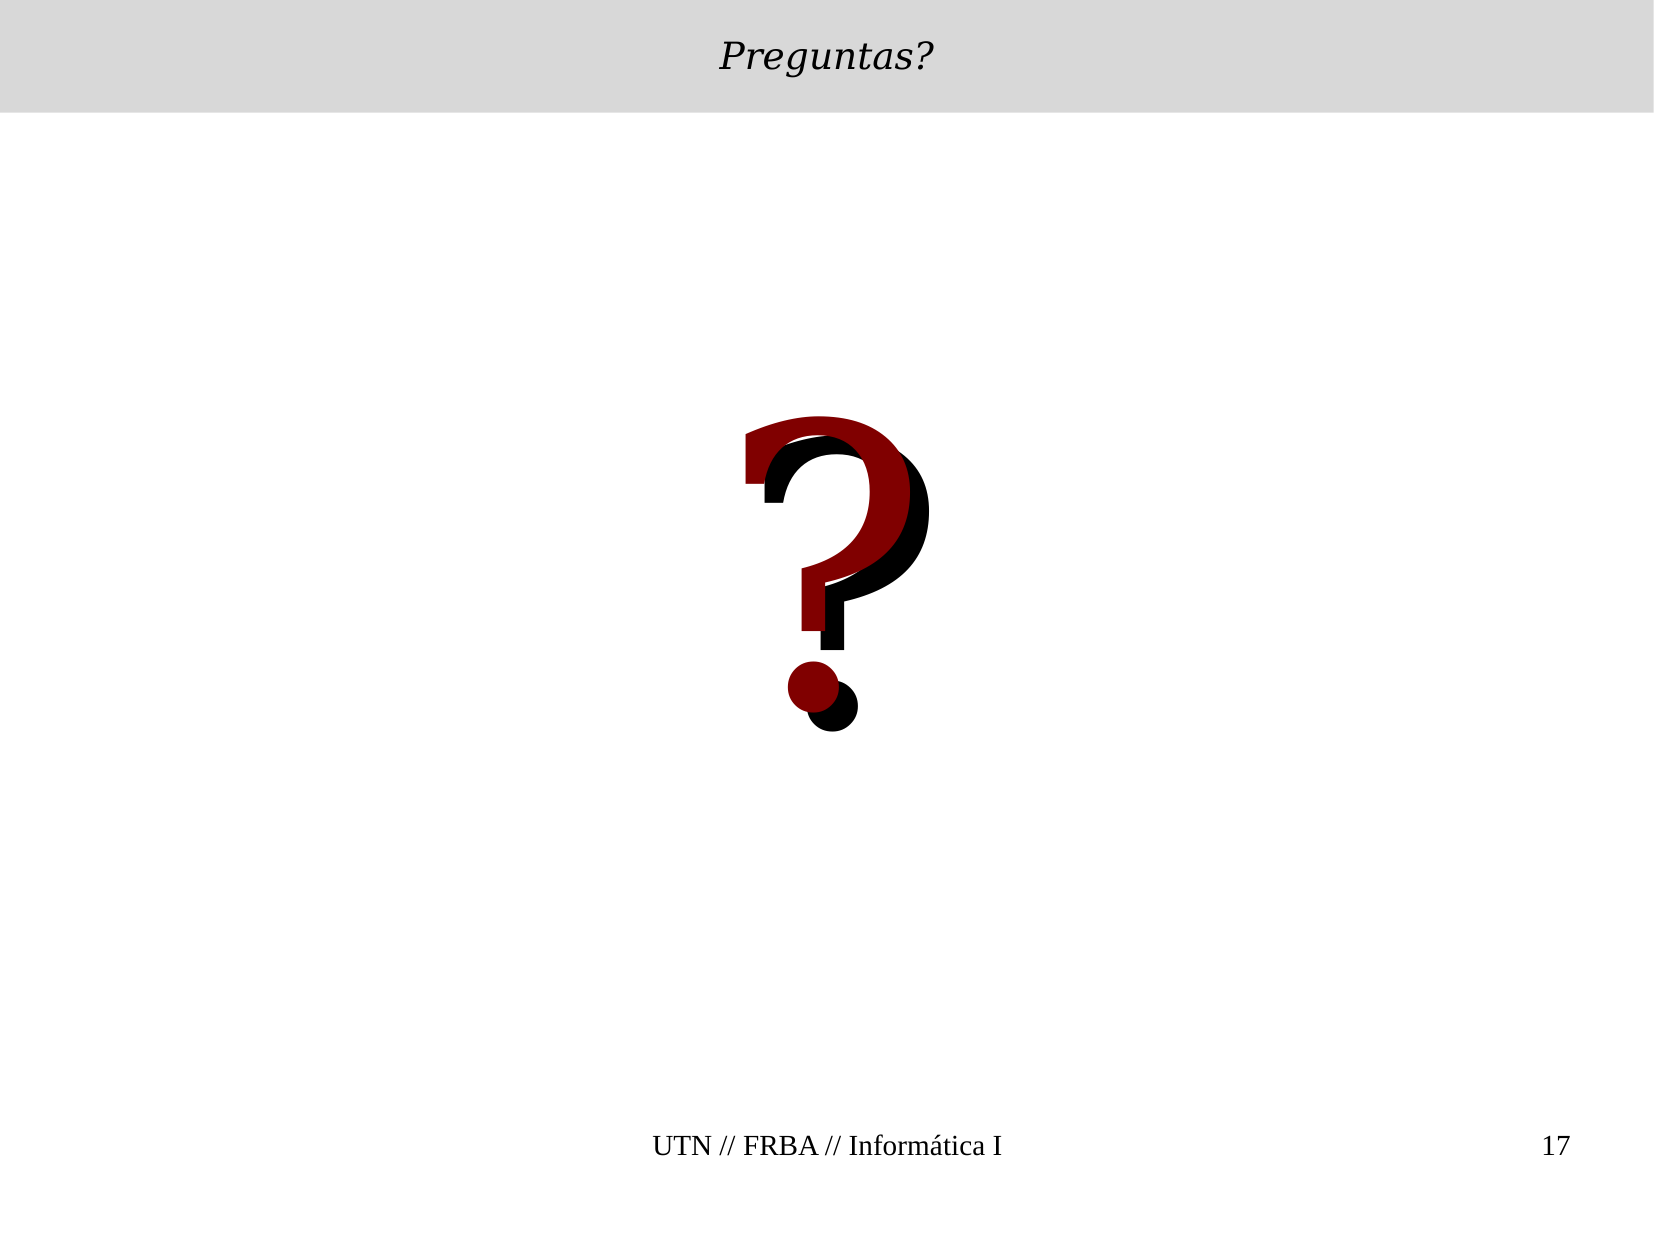

Preguntas?
?
UTN // FRBA // Informática I
17